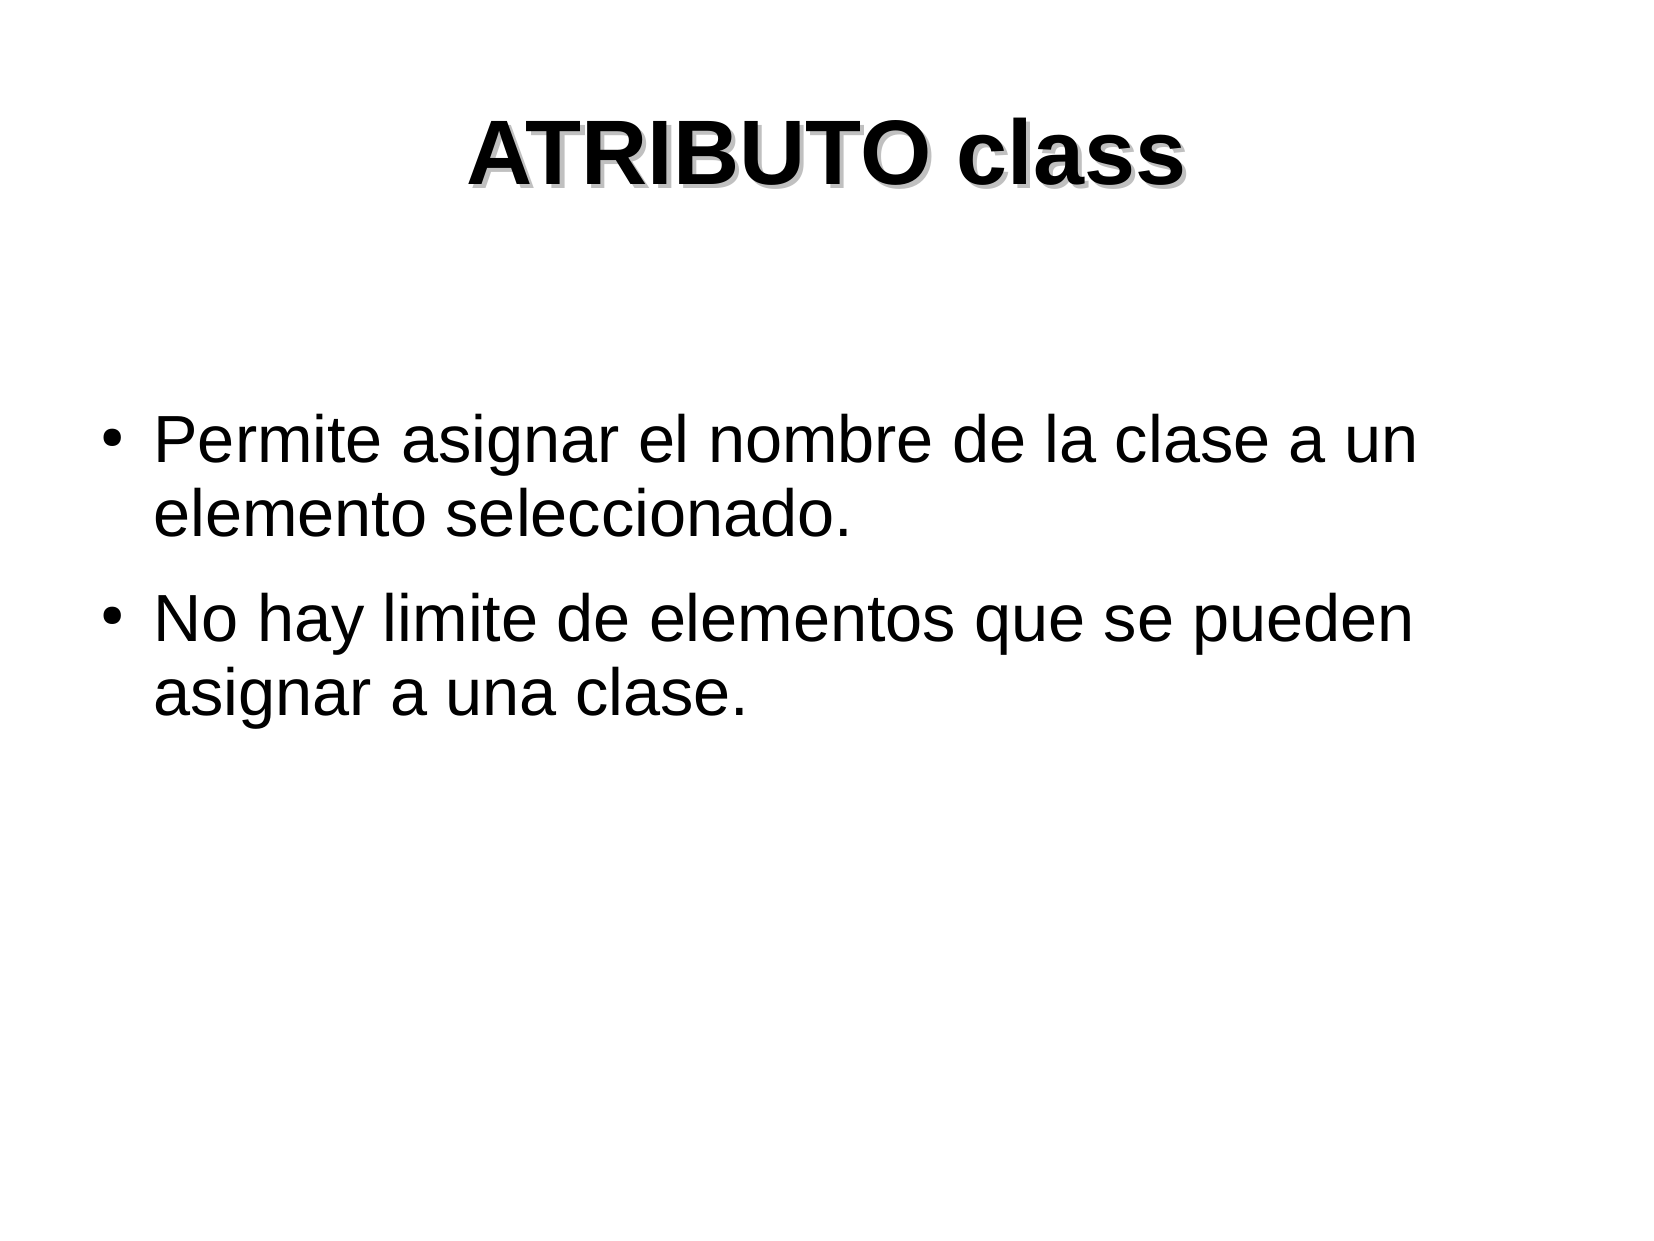

# ATRIBUTO class
Permite asignar el nombre de la clase a un elemento seleccionado.
No hay limite de elementos que se pueden asignar a una clase.